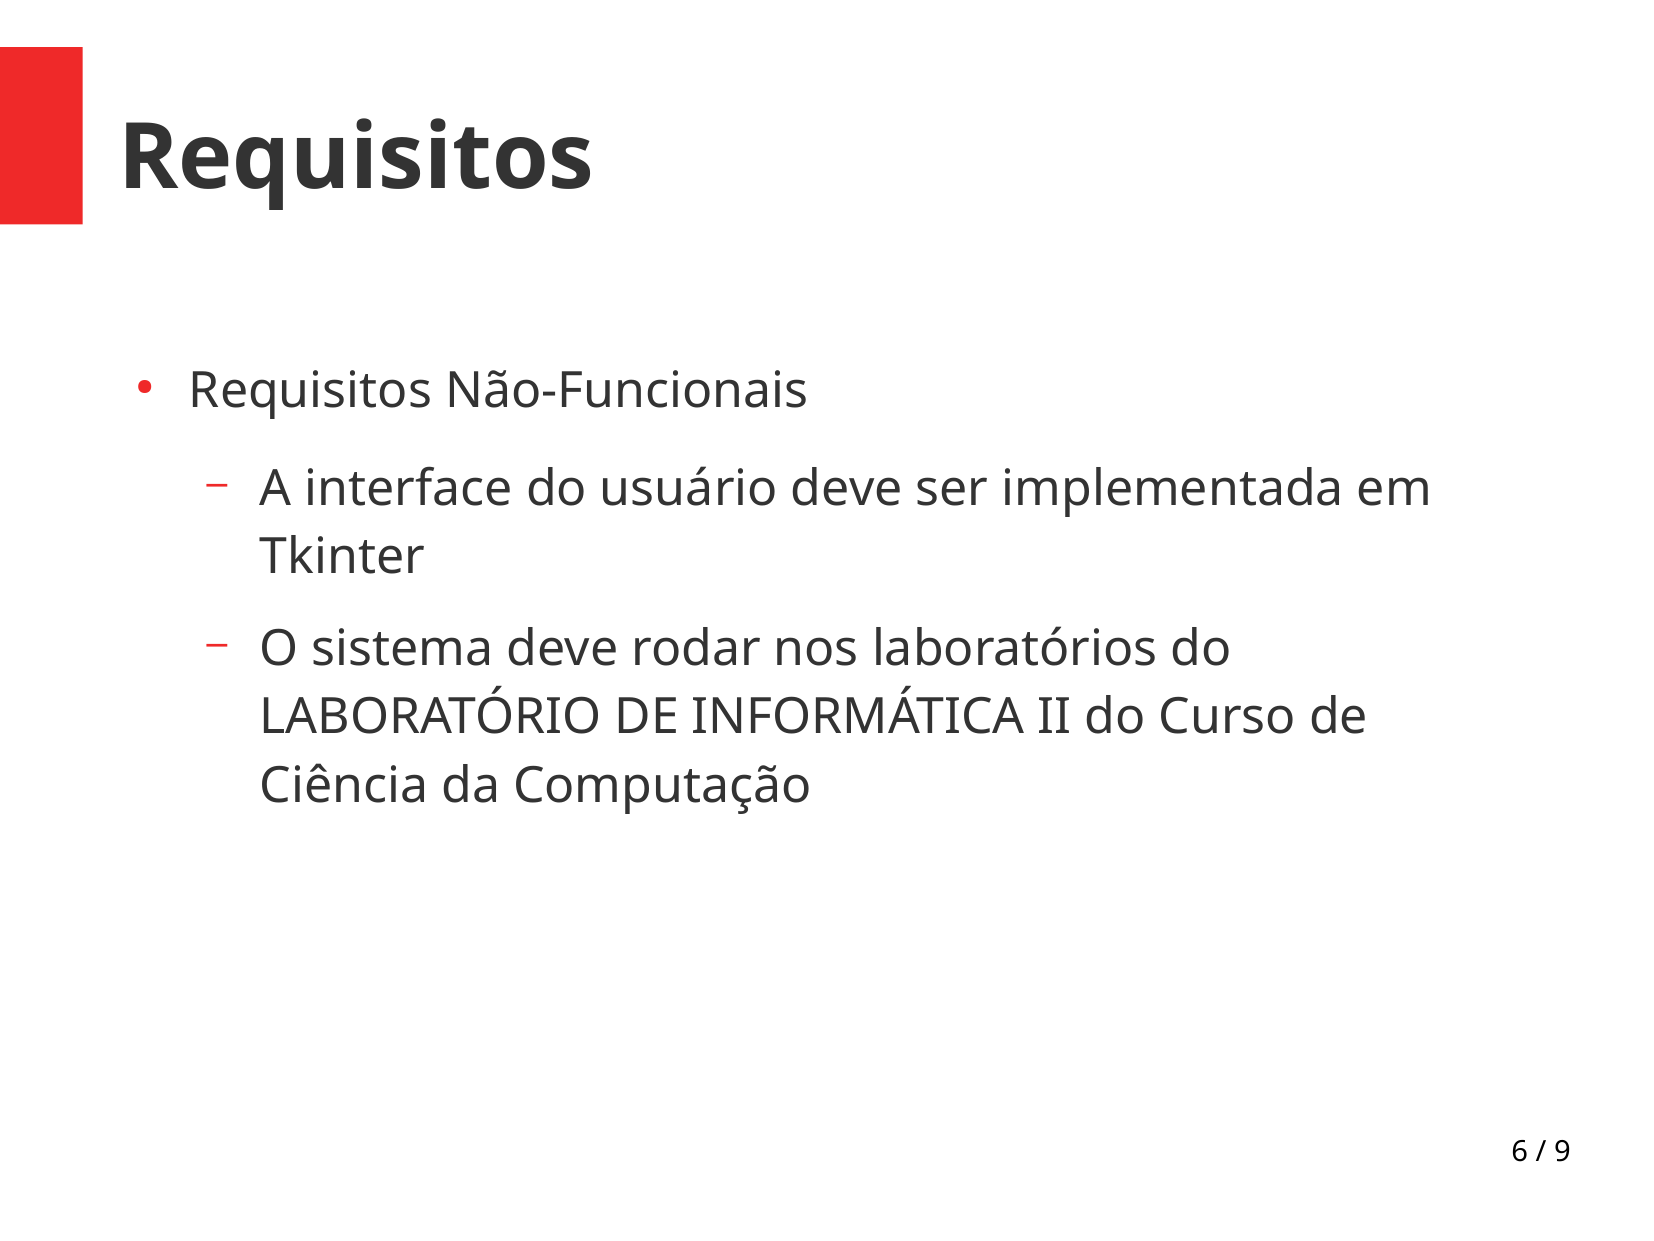

# Requisitos
Requisitos Não-Funcionais
A interface do usuário deve ser implementada em Tkinter
O sistema deve rodar nos laboratórios do LABORATÓRIO DE INFORMÁTICA II do Curso de Ciência da Computação
6